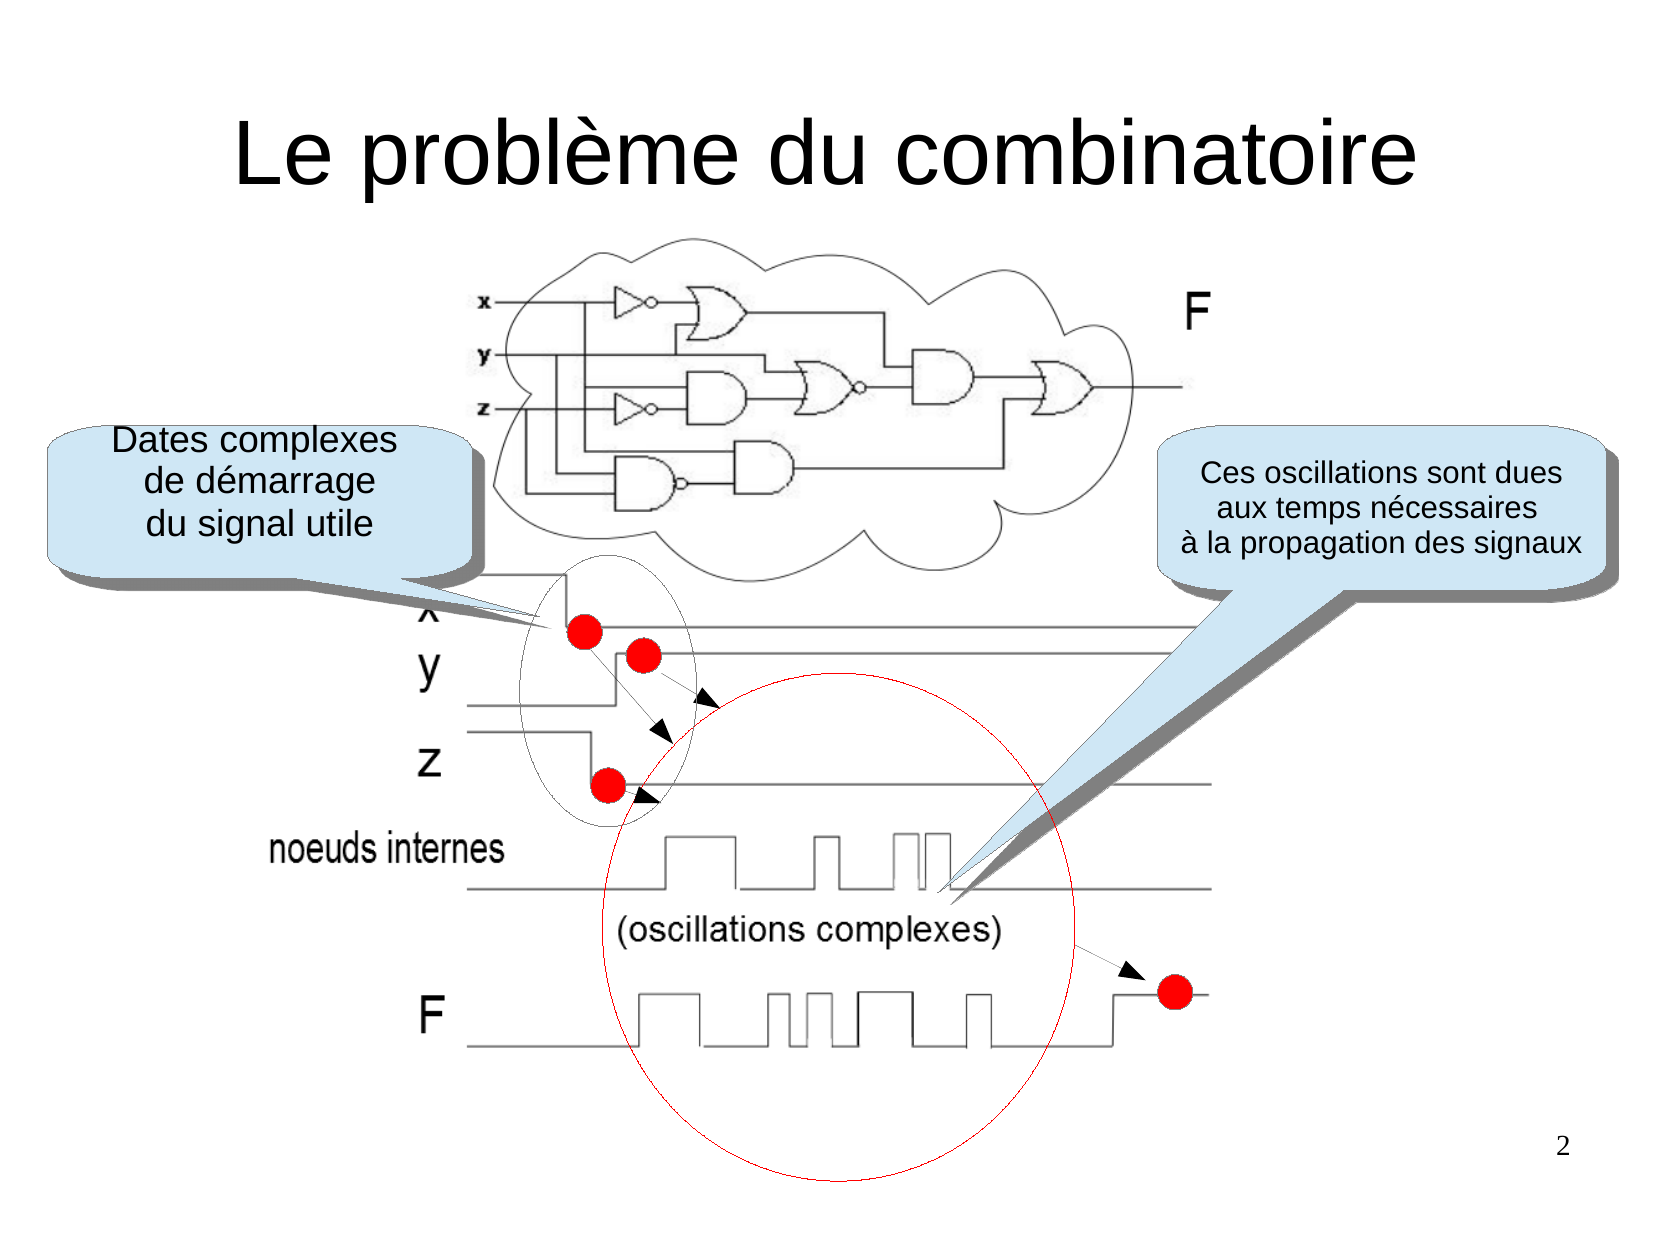

# Le problème du combinatoire
Dates complexes
de démarrage
du signal utile
Ces oscillations sont dues
aux temps nécessaires
à la propagation des signaux
UV 1.5
2